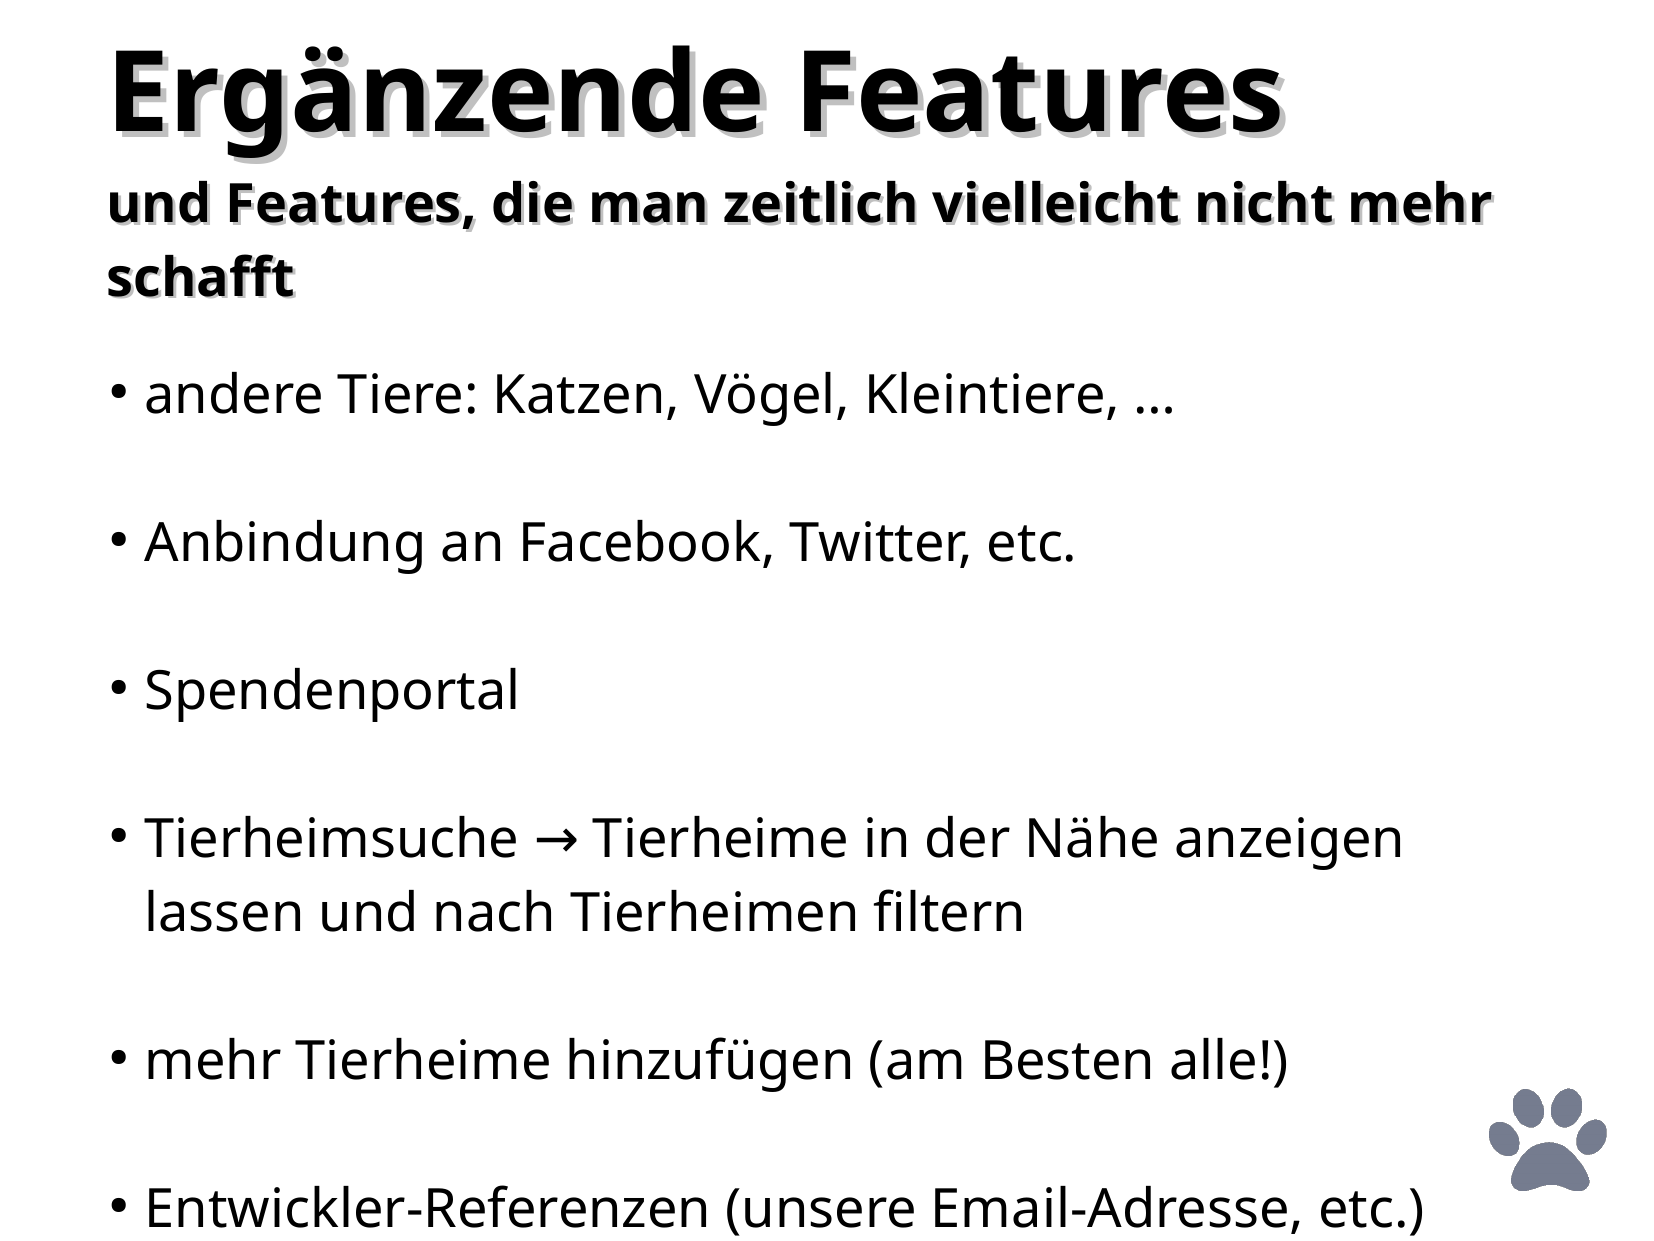

# Ergänzende Features und Features, die man zeitlich vielleicht nicht mehr schafft
andere Tiere: Katzen, Vögel, Kleintiere, …
Anbindung an Facebook, Twitter, etc.
Spendenportal
Tierheimsuche → Tierheime in der Nähe anzeigen lassen und nach Tierheimen filtern
mehr Tierheime hinzufügen (am Besten alle!)
Entwickler-Referenzen (unsere Email-Adresse, etc.)